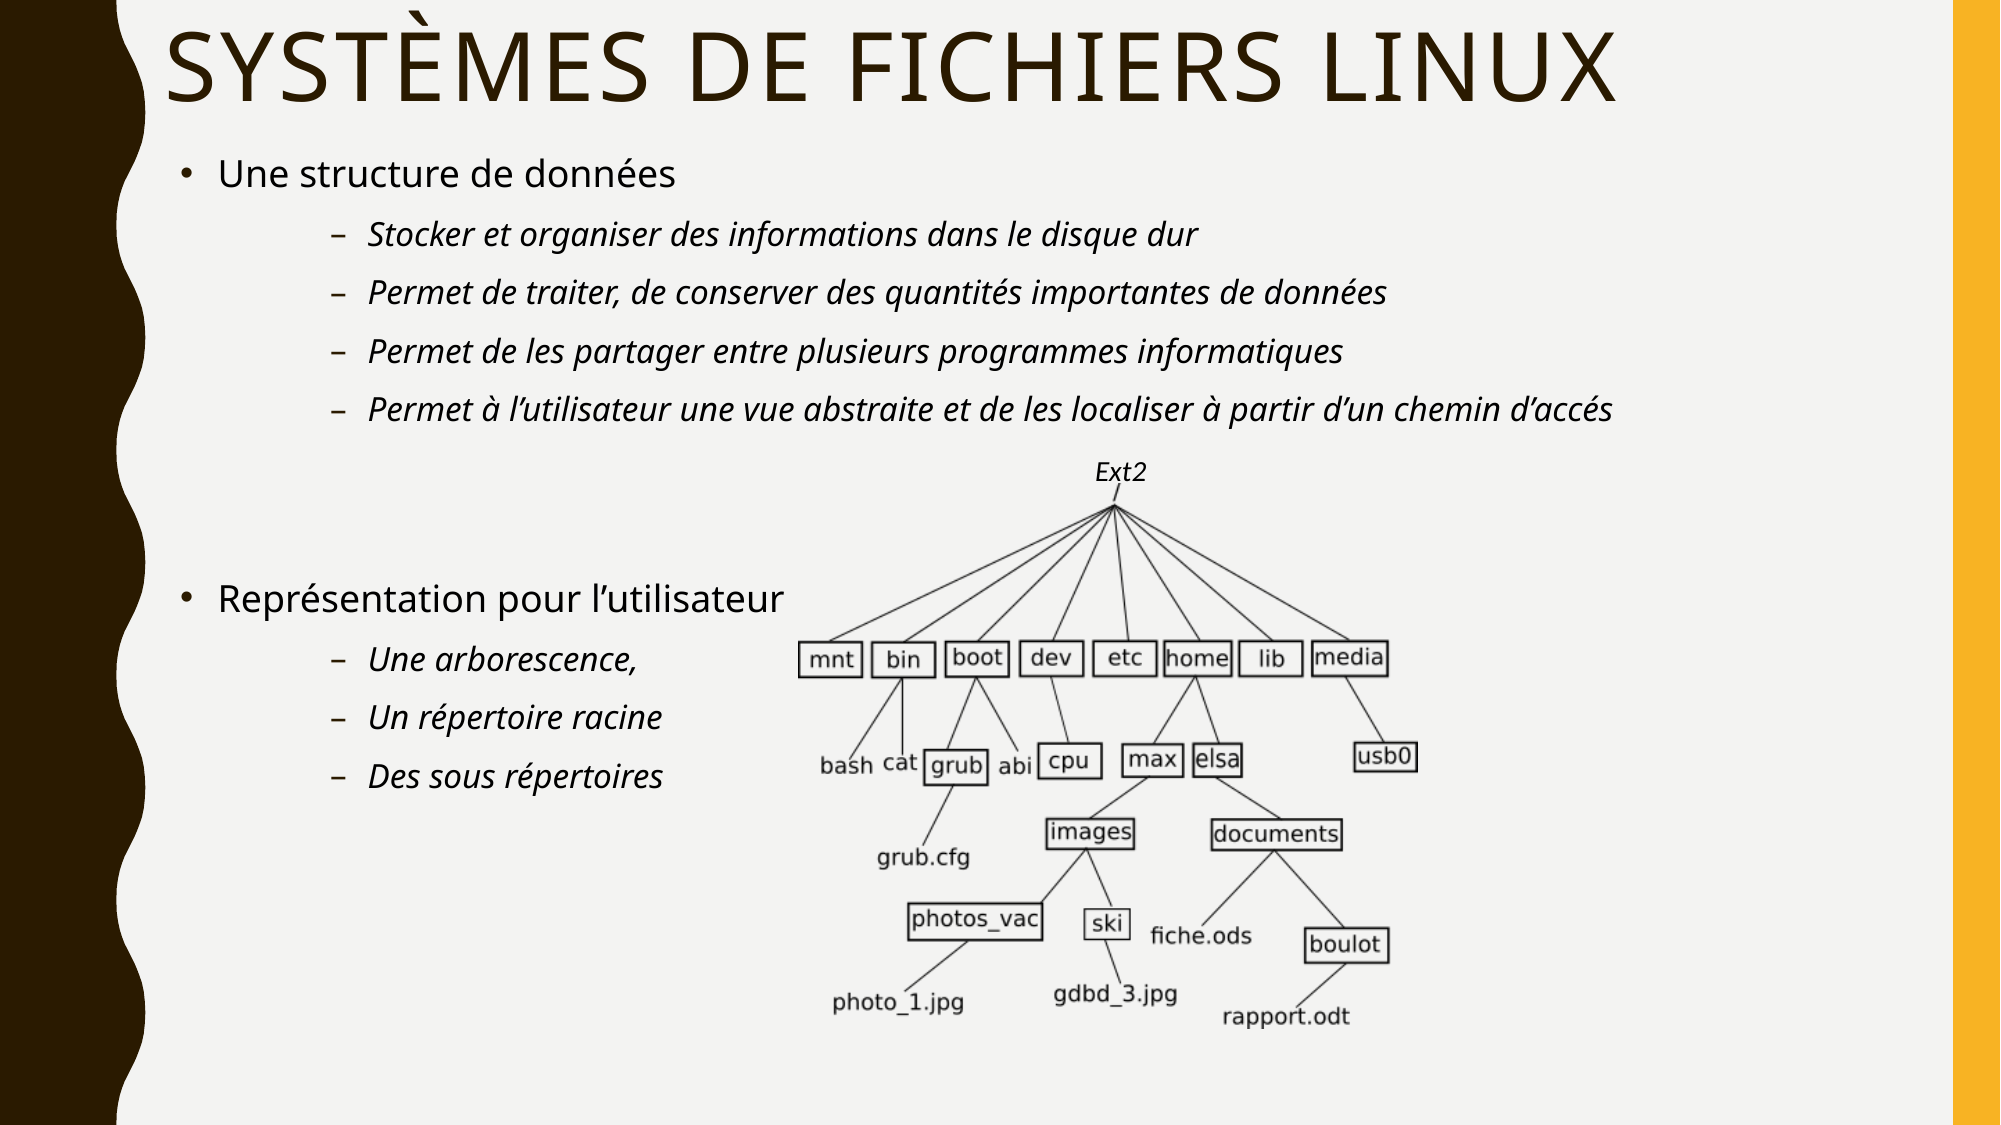

# Systèmes de fichiers linux
Une structure de données
Stocker et organiser des informations dans le disque dur
Permet de traiter, de conserver des quantités importantes de données
Permet de les partager entre plusieurs programmes informatiques
Permet à l’utilisateur une vue abstraite et de les localiser à partir d’un chemin d’accés
Ext2
Représentation pour l’utilisateur
Une arborescence,
Un répertoire racine
Des sous répertoires